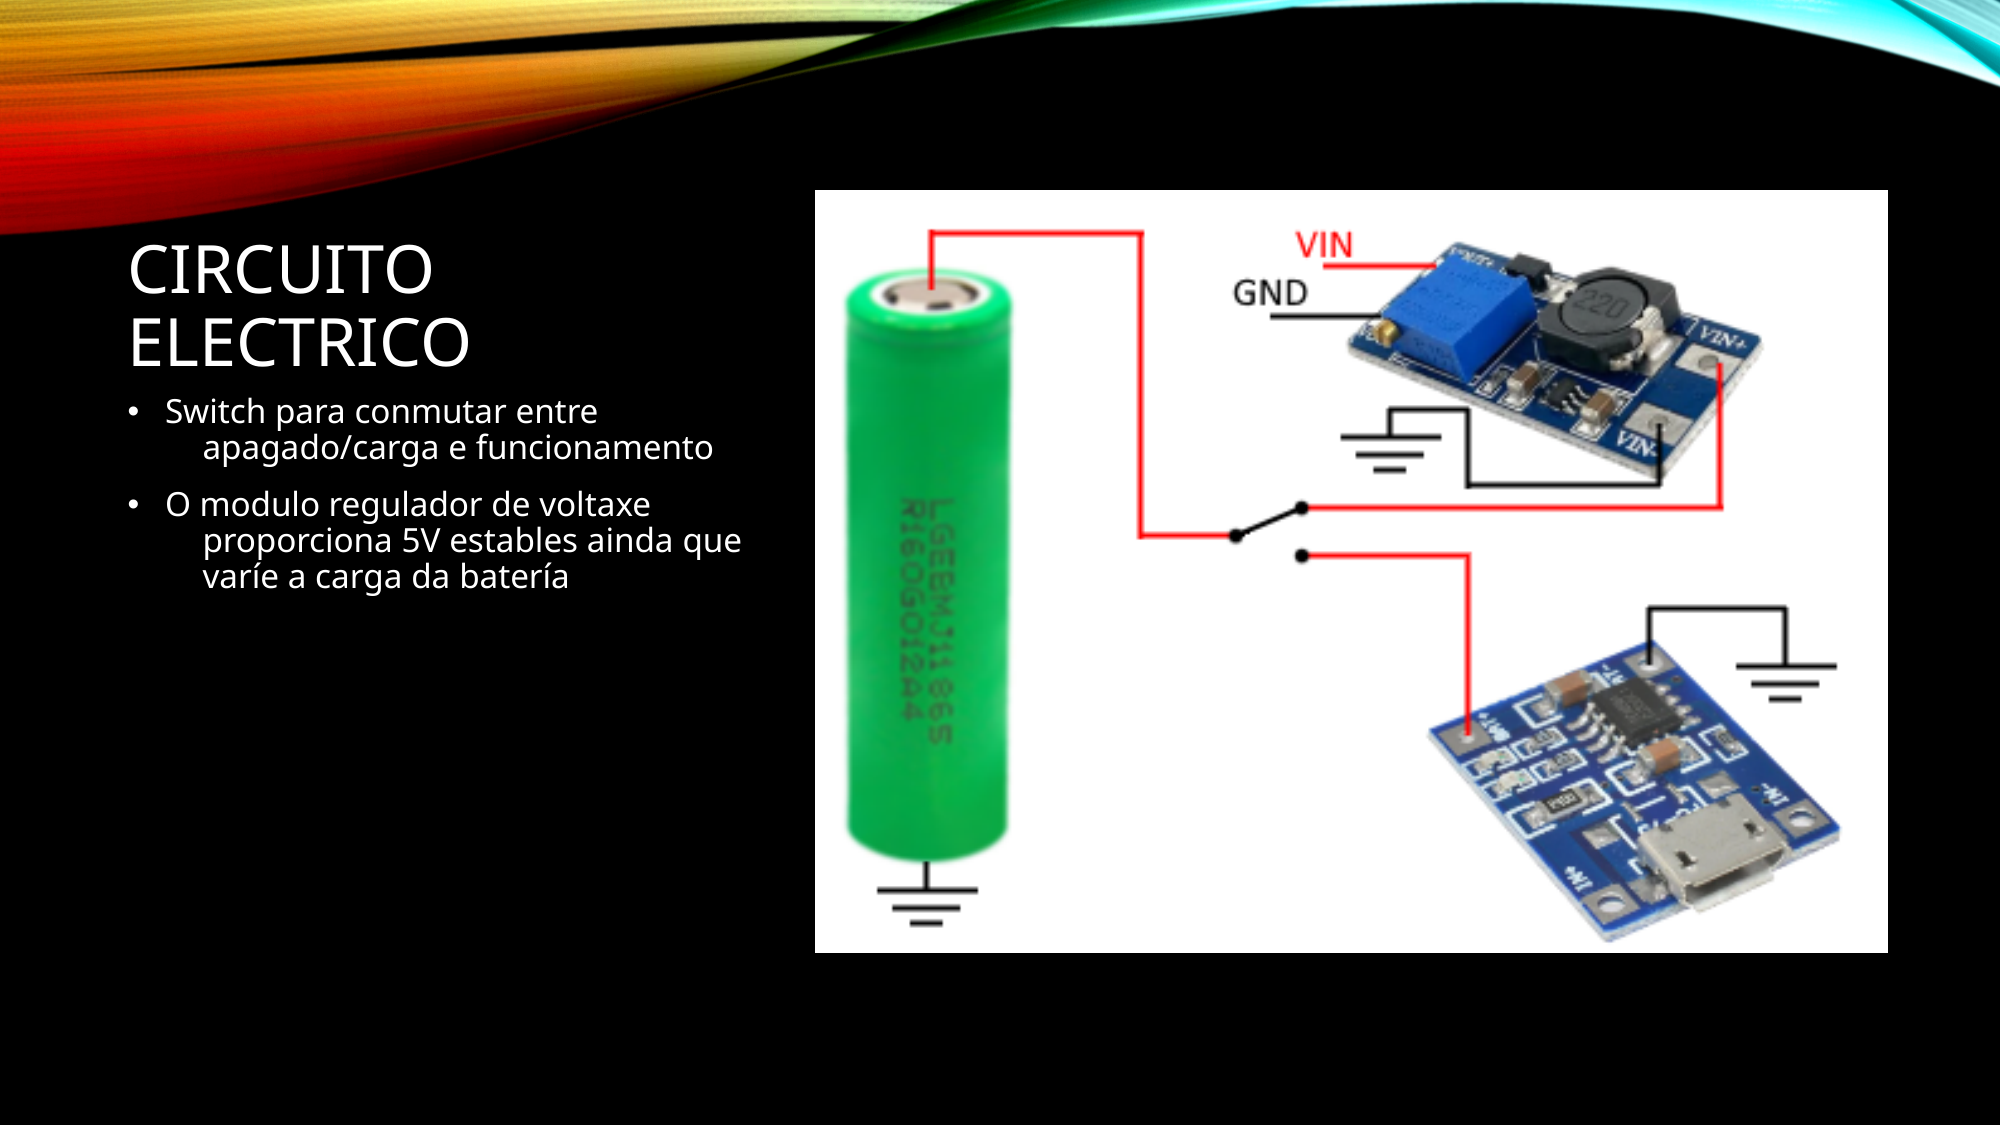

# Circuito Electrico
Switch para conmutar entre apagado/carga e funcionamento
O modulo regulador de voltaxe proporciona 5V estables ainda que varíe a carga da batería